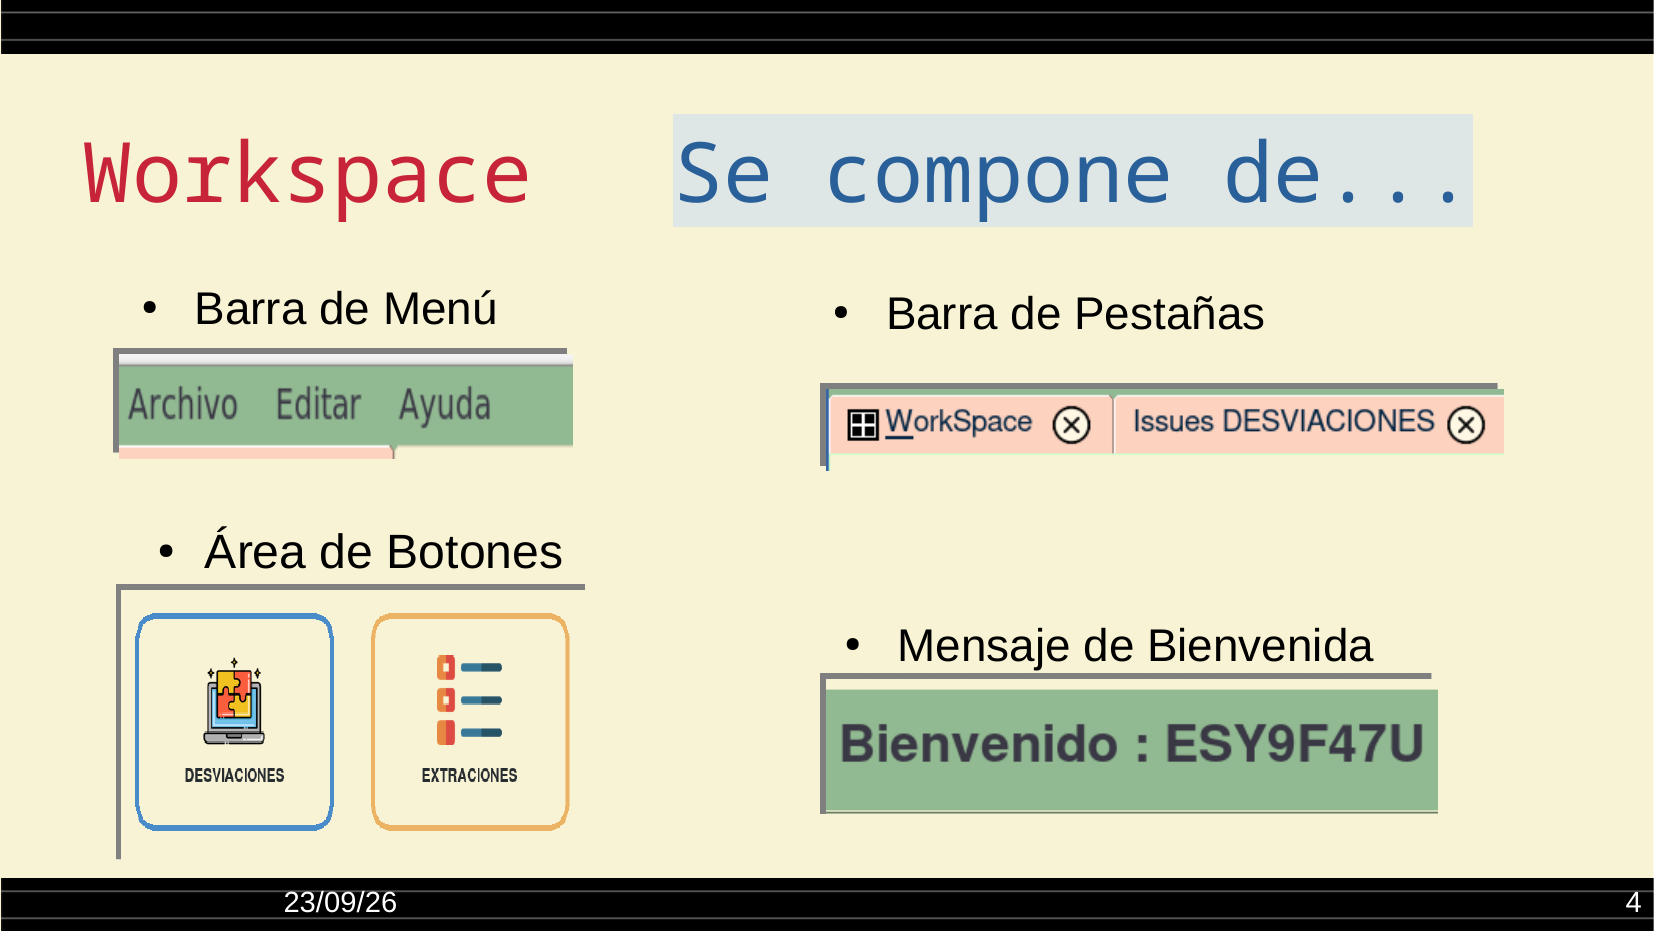

# Workspace 		Se compone de...
Barra de Menú
Barra de Pestañas
Área de Botones
Mensaje de Bienvenida